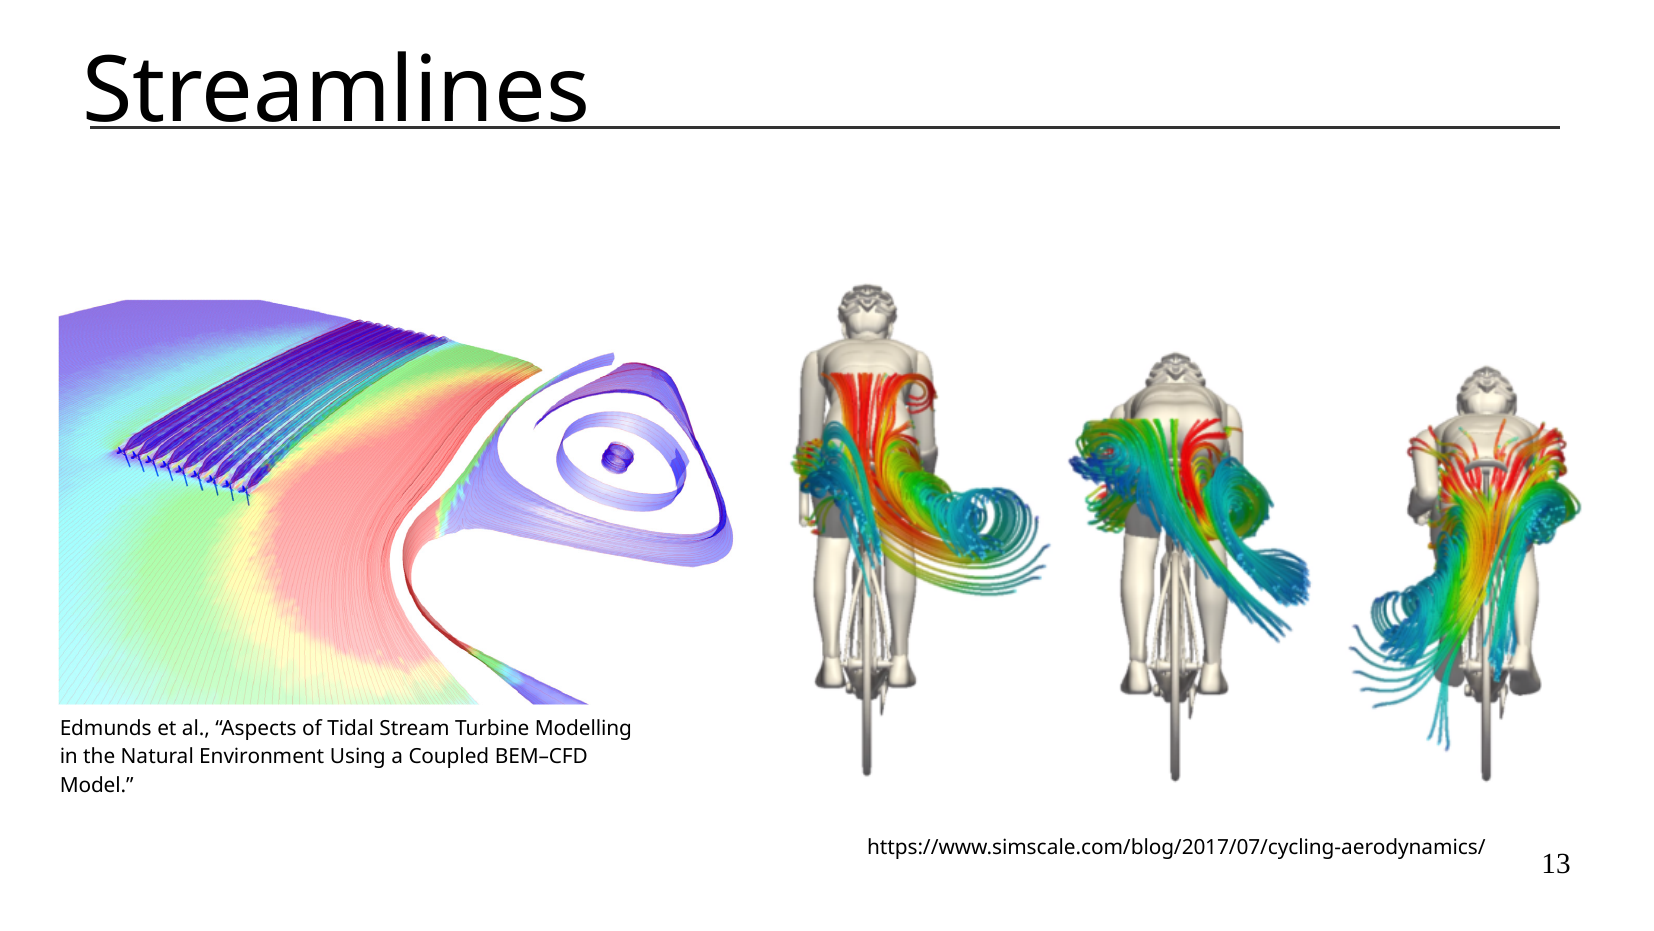

# Streamlines
Edmunds et al., “Aspects of Tidal Stream Turbine Modelling in the Natural Environment Using a Coupled BEM–CFD Model.”
https://www.simscale.com/blog/2017/07/cycling-aerodynamics/
13